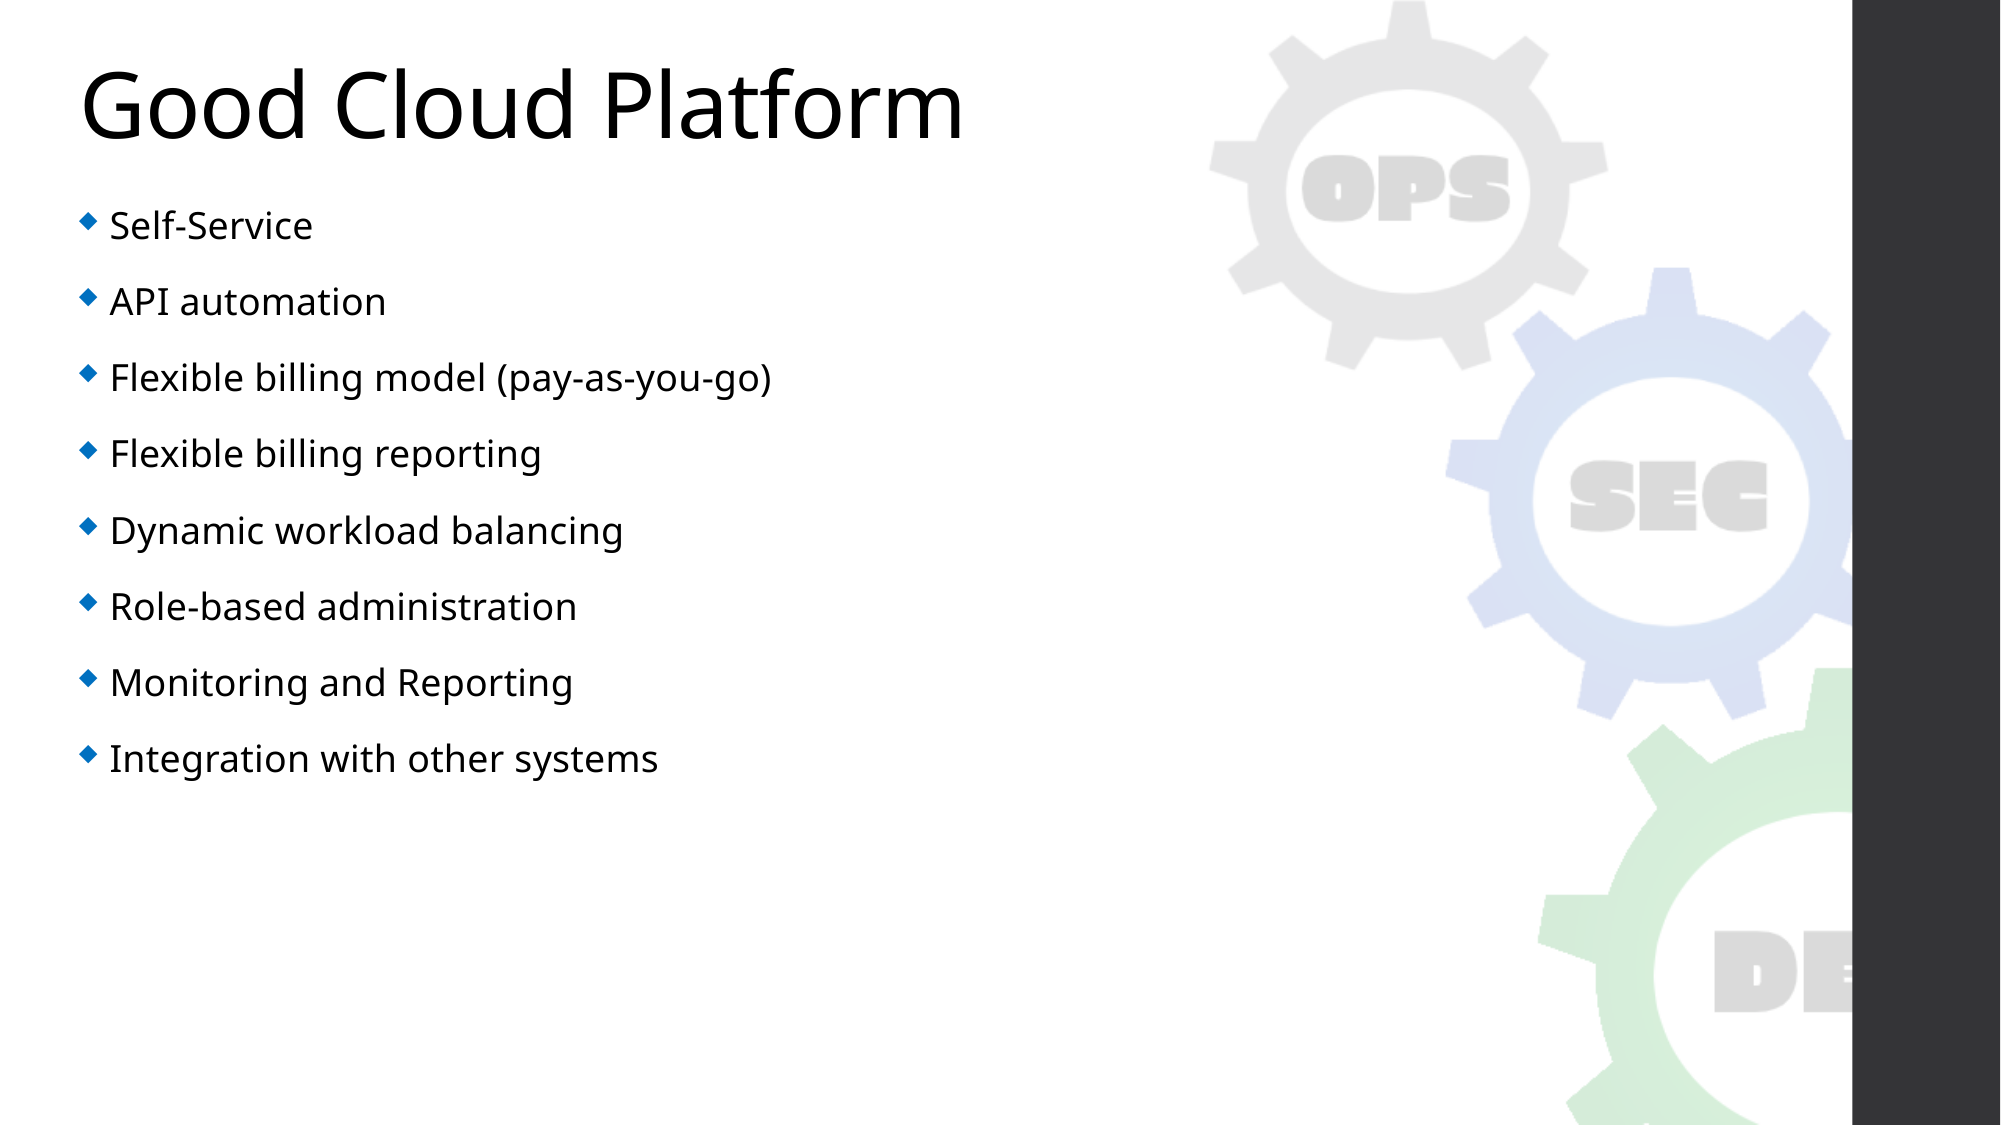

# Good Cloud Platform
Self-Service
API automation
Flexible billing model (pay-as-you-go)
Flexible billing reporting
Dynamic workload balancing
Role-based administration
Monitoring and Reporting
Integration with other systems